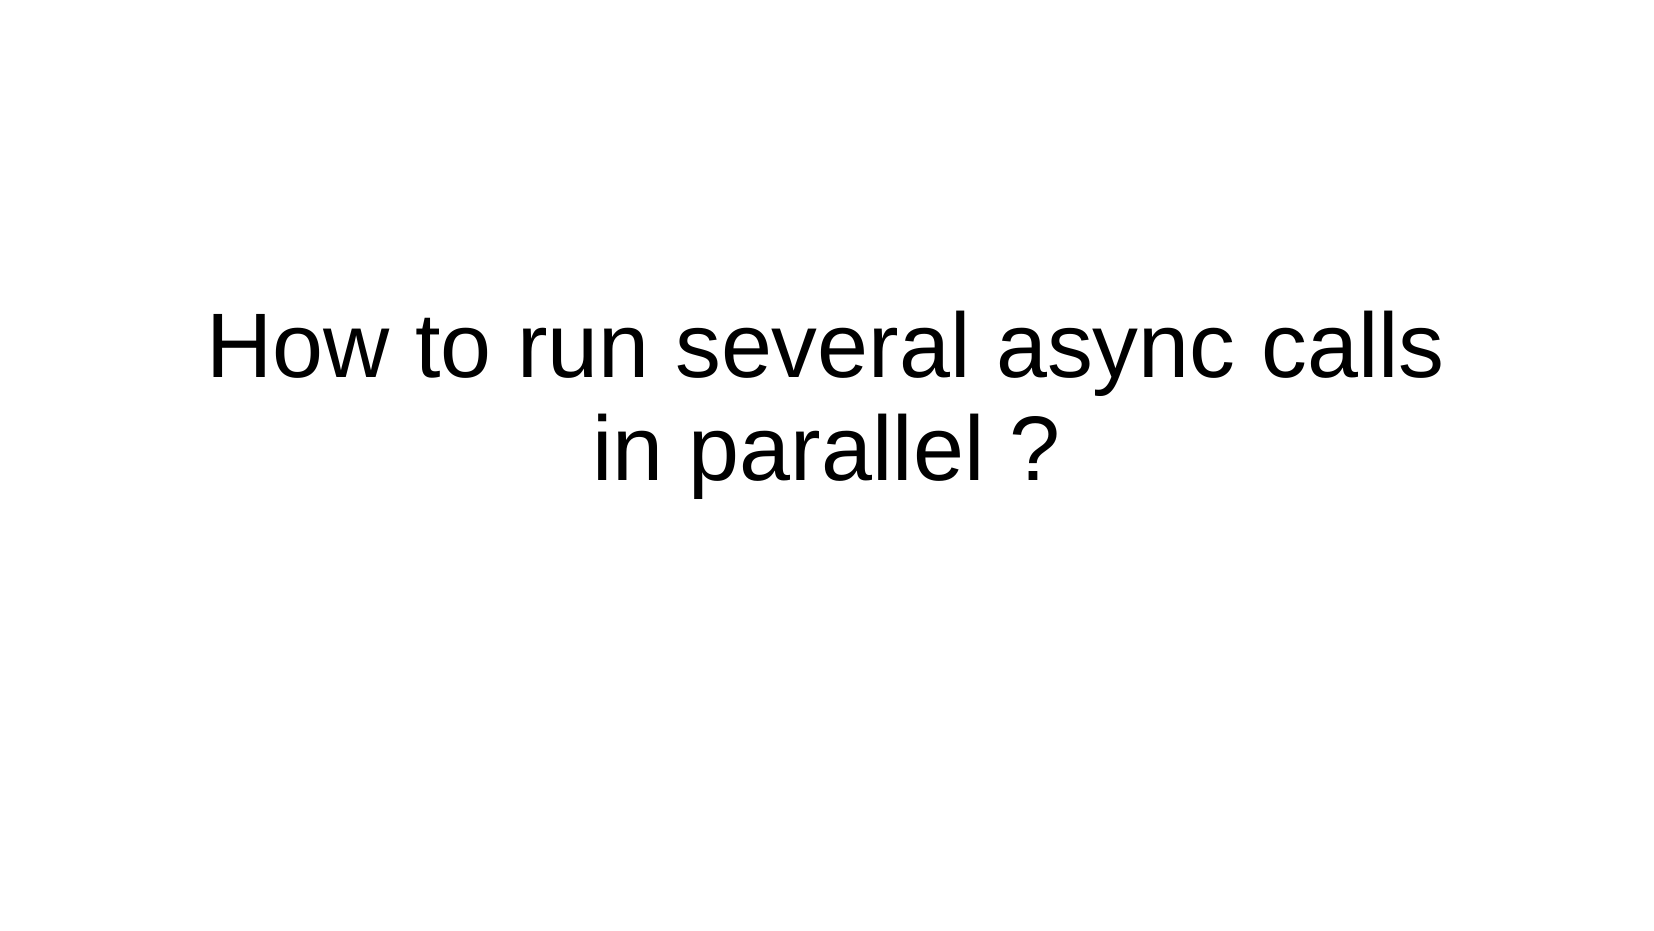

# How to run several async calls in parallel ?